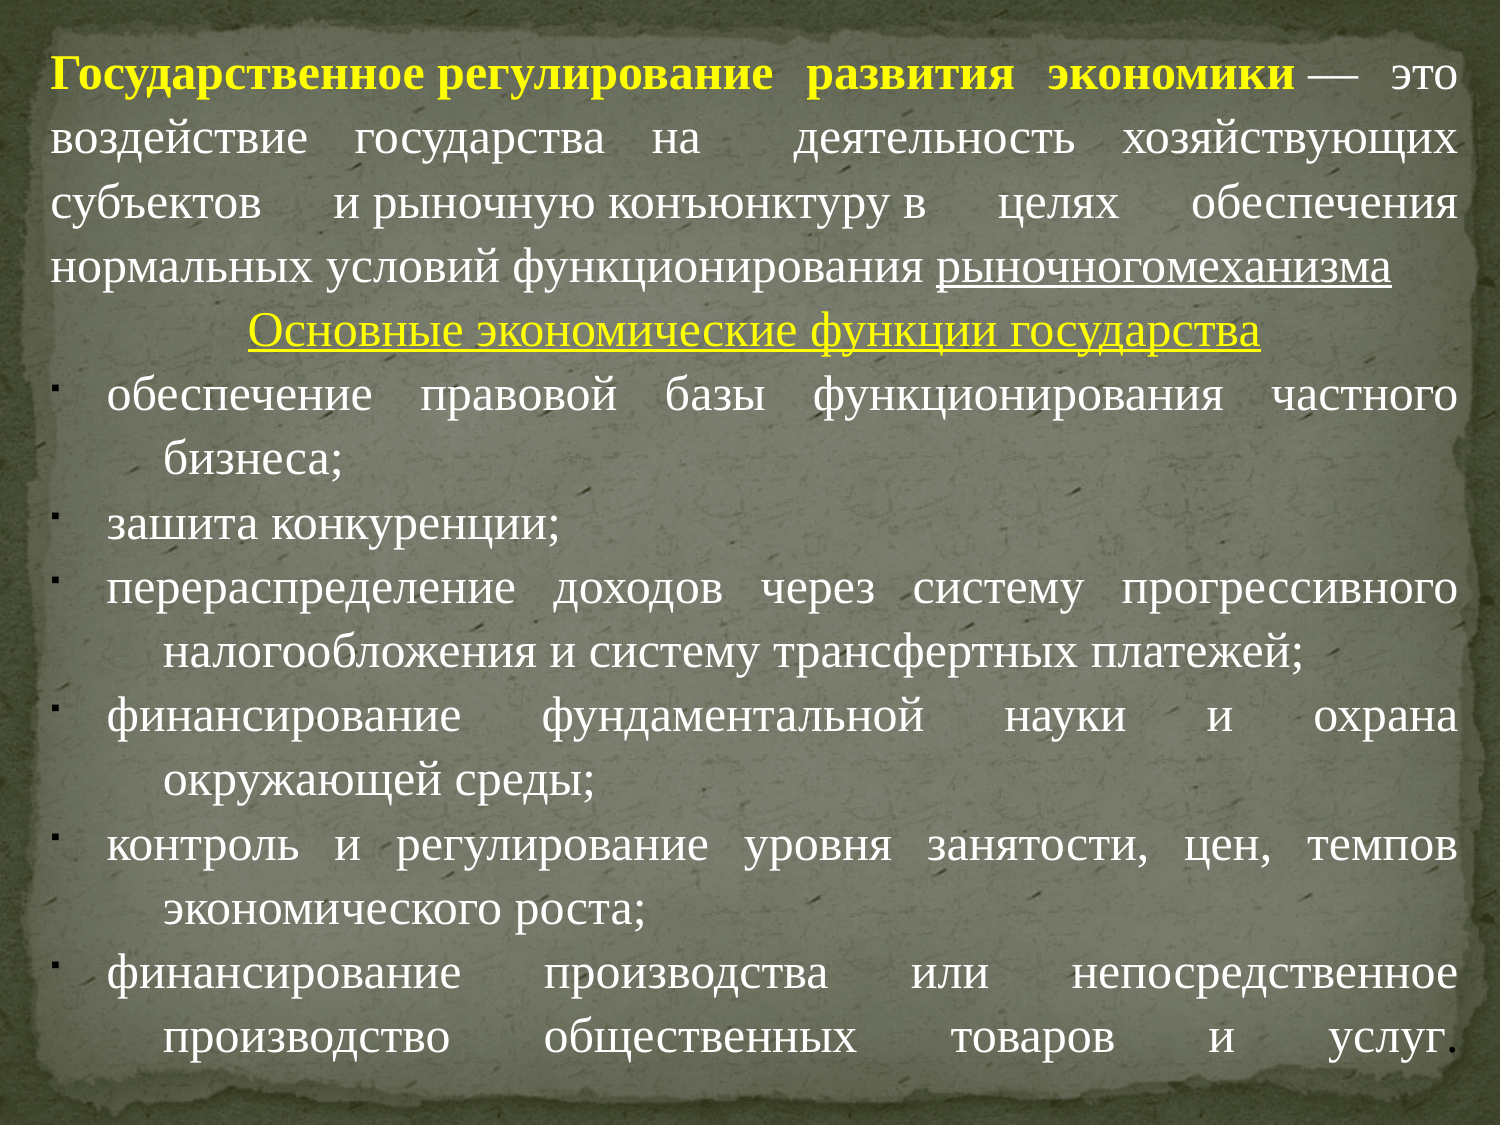

Государственное регулирование развития экономики — это воздействие государства на деятельность хозяйствующих субъектов и рыночную конъюнктуру в целях обеспечения нормальных условий функционирования рыночногомеханизма
Основные экономические функции государства
обеспечение правовой базы функционирования частного бизнеса;
зашита конкуренции;
перераспределение доходов через систему прогрессивного налогообложения и систему трансфертных платежей;
финансирование фундаментальной науки и охрана окружающей среды;
контроль и регулирование уровня занятости, цен, темпов экономического роста;
финансирование производства или непосредственное производство общественных товаров и услуг.